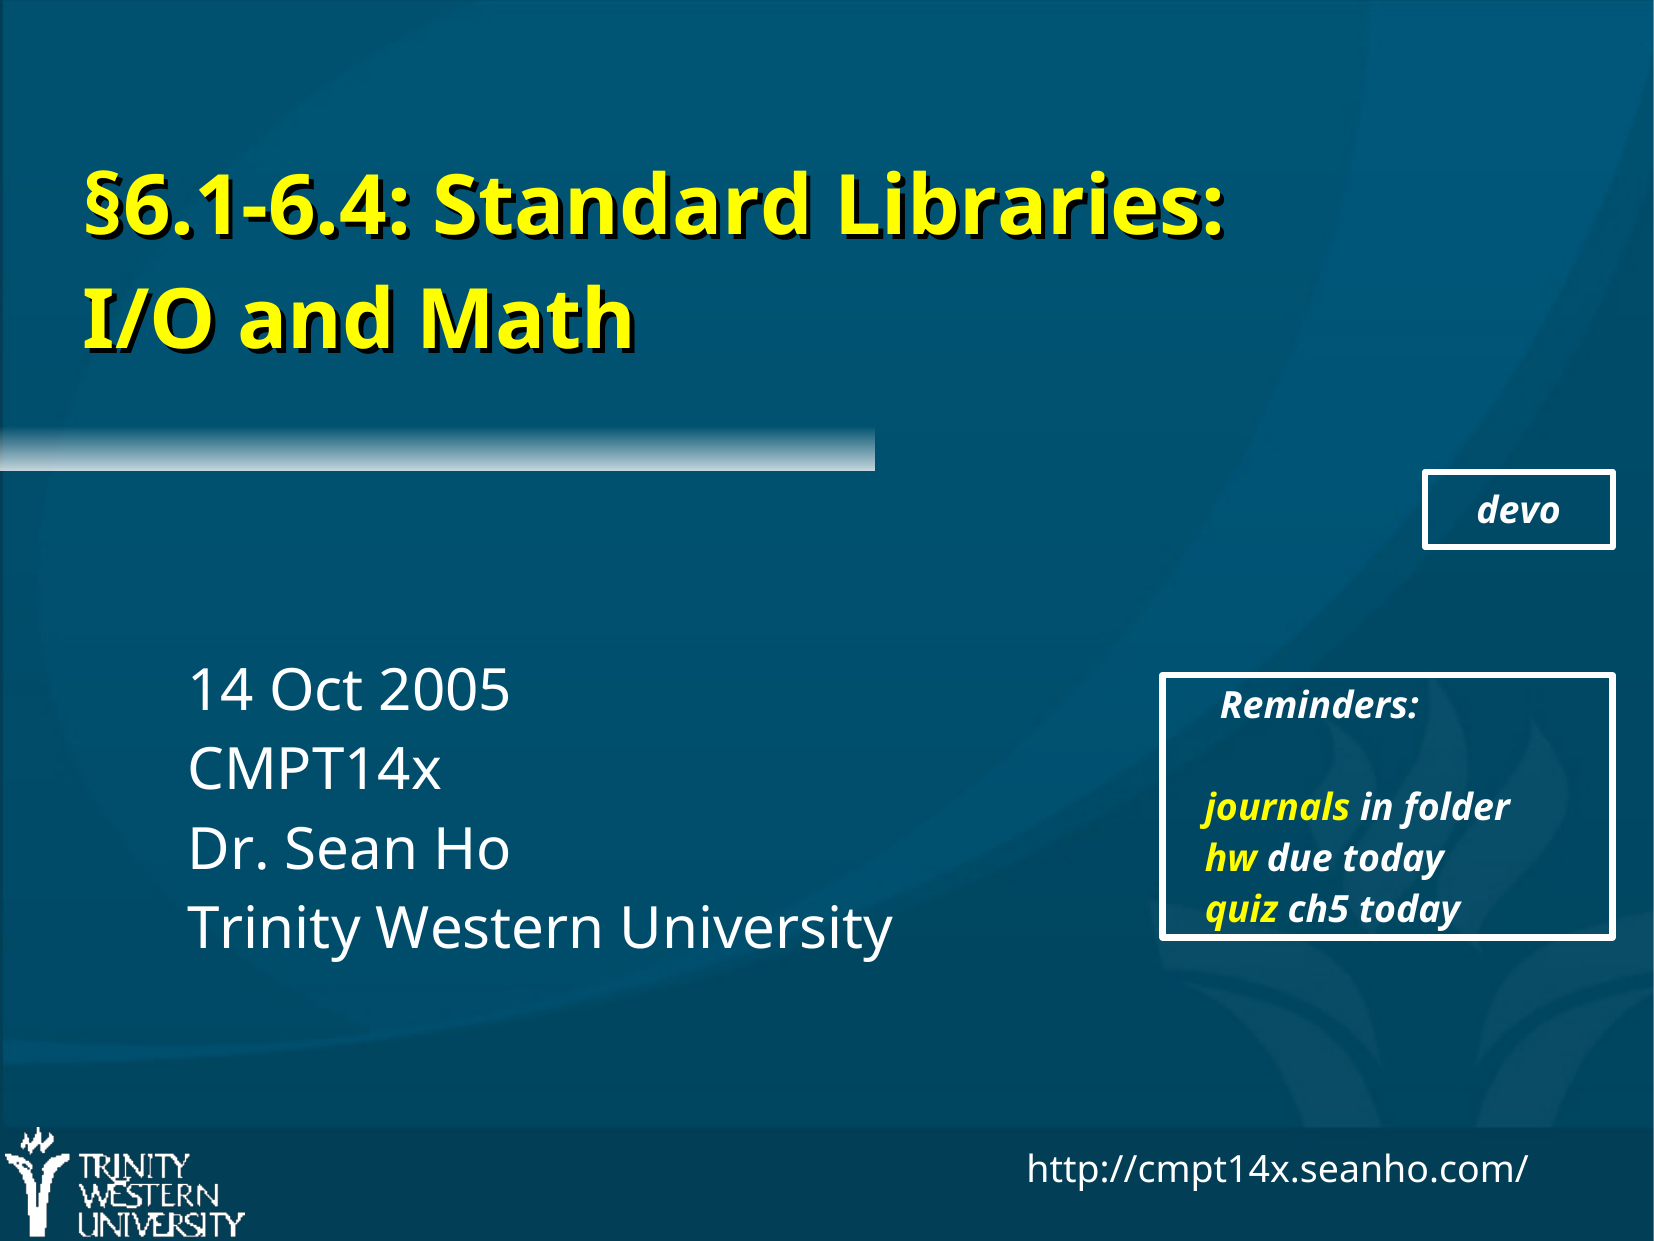

# §6.1-6.4: Standard Libraries: I/O and Math
devo
14 Oct 2005
CMPT14x
Dr. Sean Ho
Trinity Western University
Reminders:
journals in folder
hw due today
quiz ch5 today
http://cmpt14x.seanho.com/